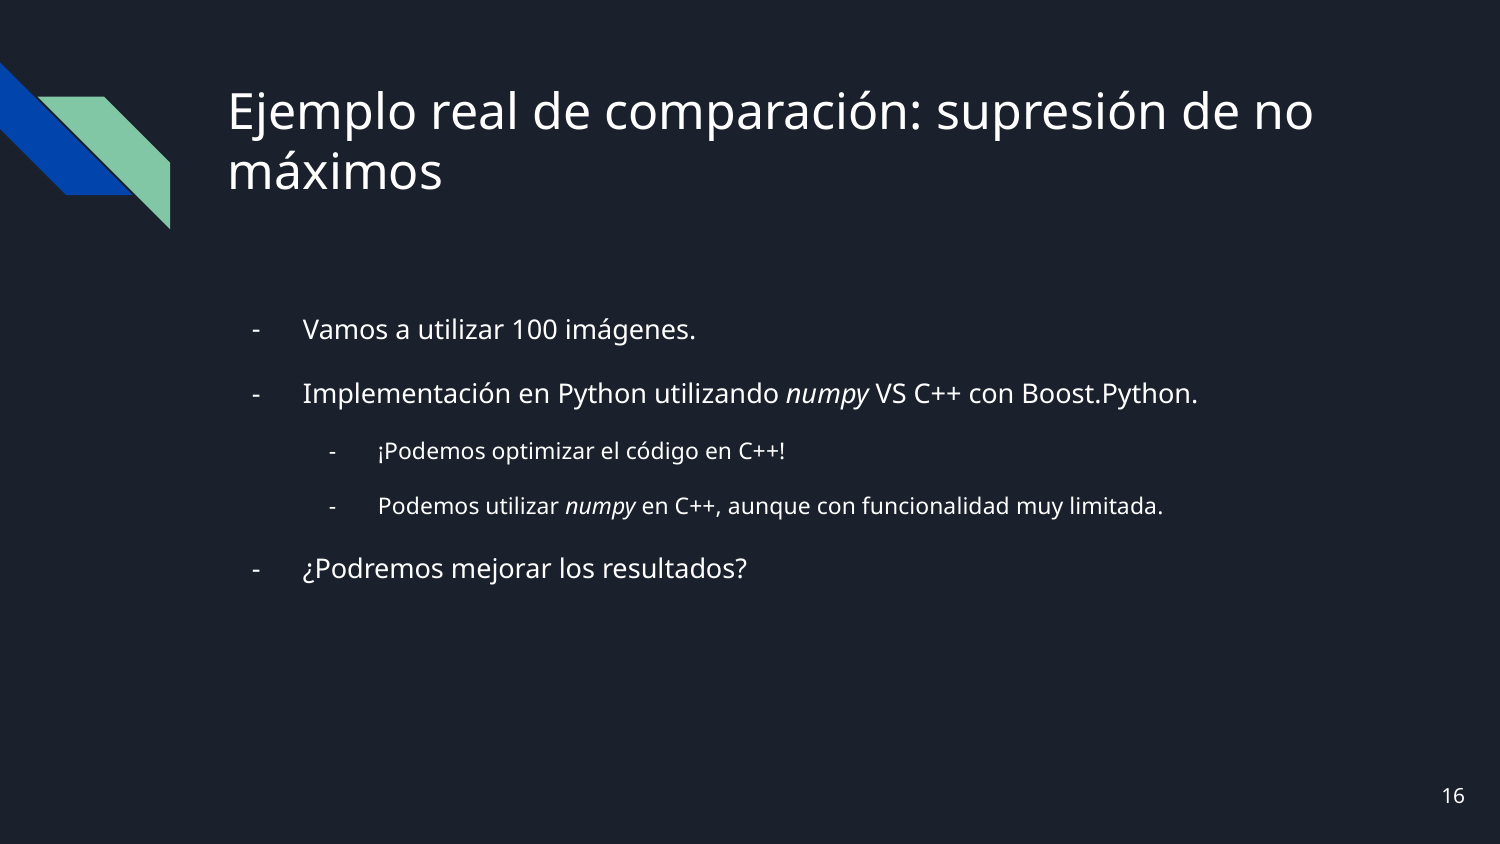

# Ejemplo real de comparación: supresión de no máximos
Vamos a utilizar 100 imágenes.
Implementación en Python utilizando numpy VS C++ con Boost.Python.
¡Podemos optimizar el código en C++!
Podemos utilizar numpy en C++, aunque con funcionalidad muy limitada.
¿Podremos mejorar los resultados?